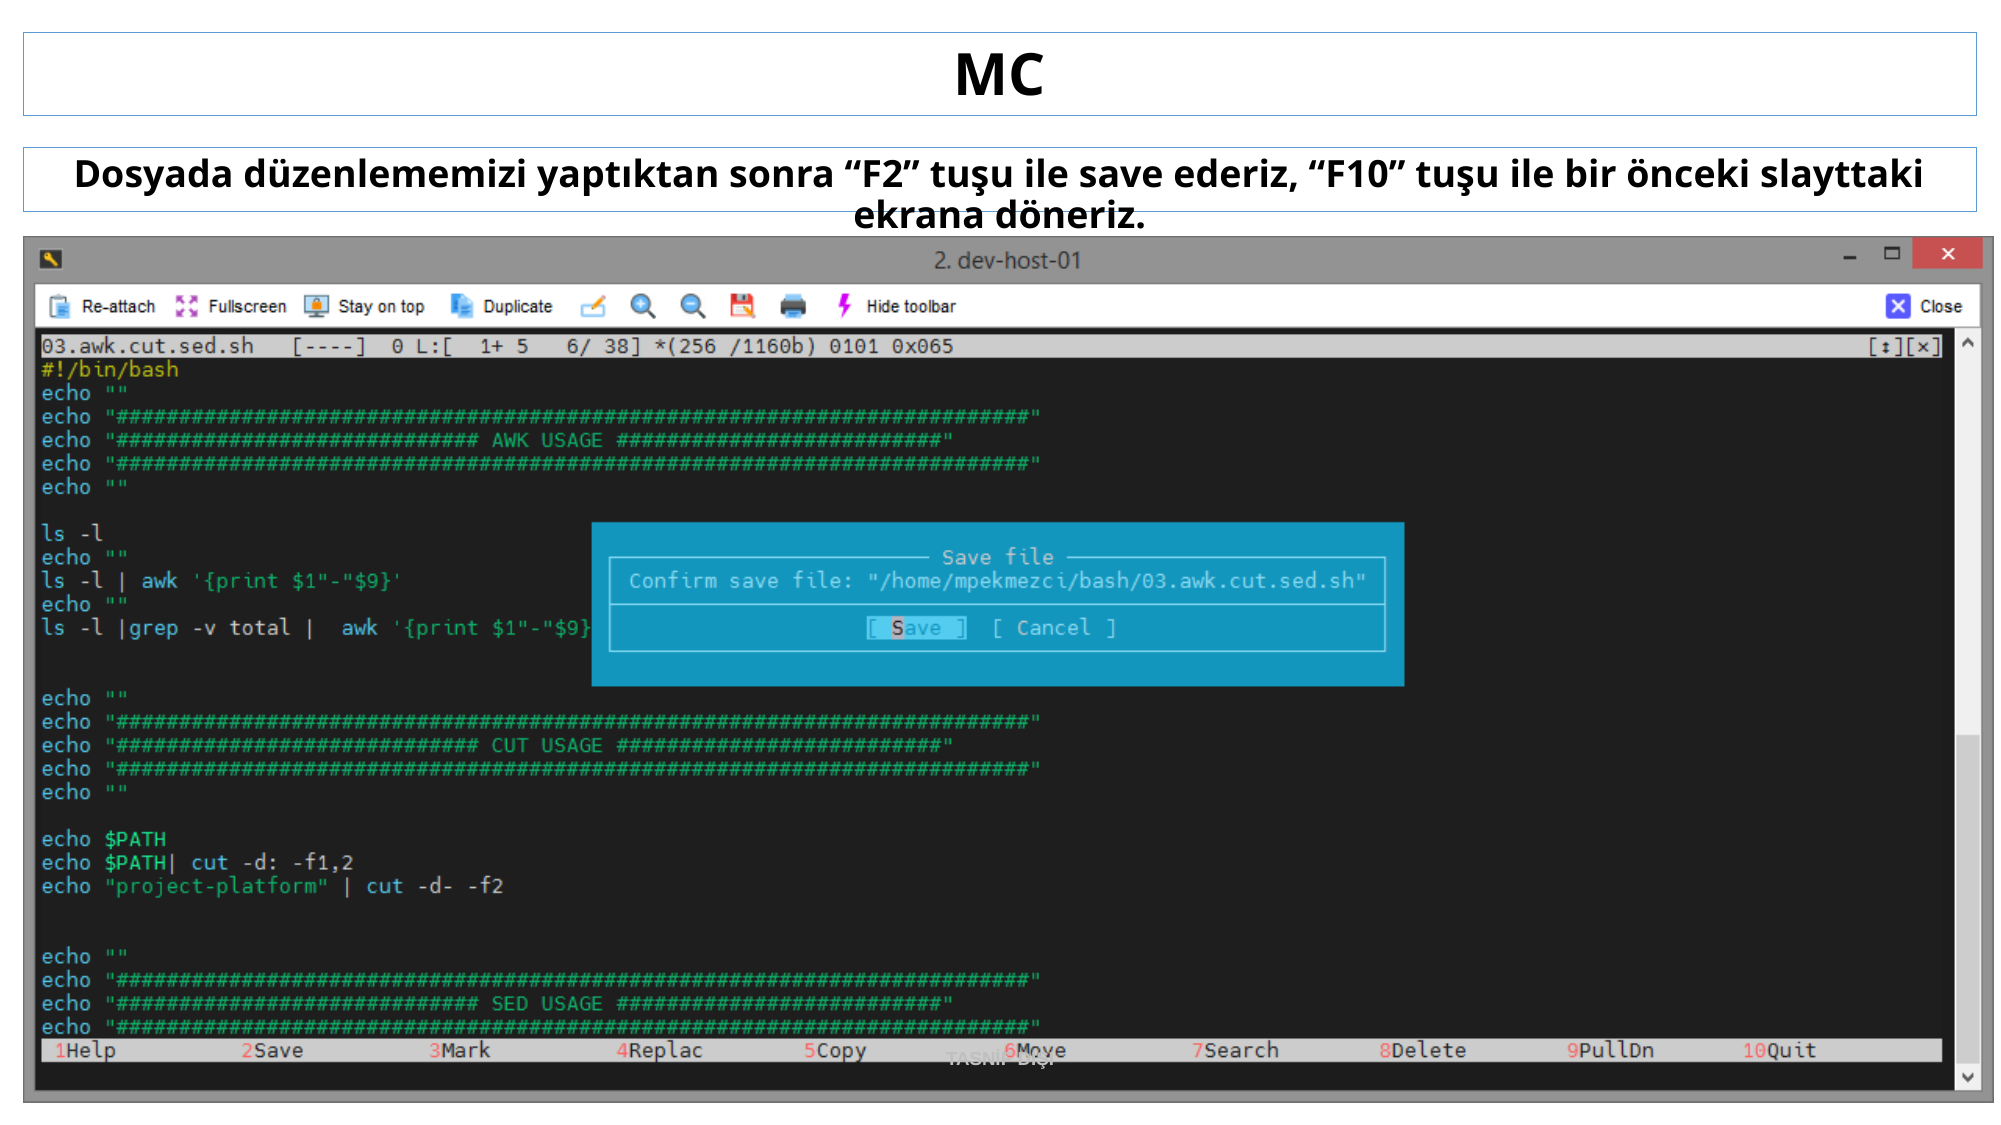

# MC
Dosyada düzenlememizi yaptıktan sonra “F2” tuşu ile save ederiz, “F10” tuşu ile bir önceki slayttaki ekrana döneriz.
TASNİF DIŞI